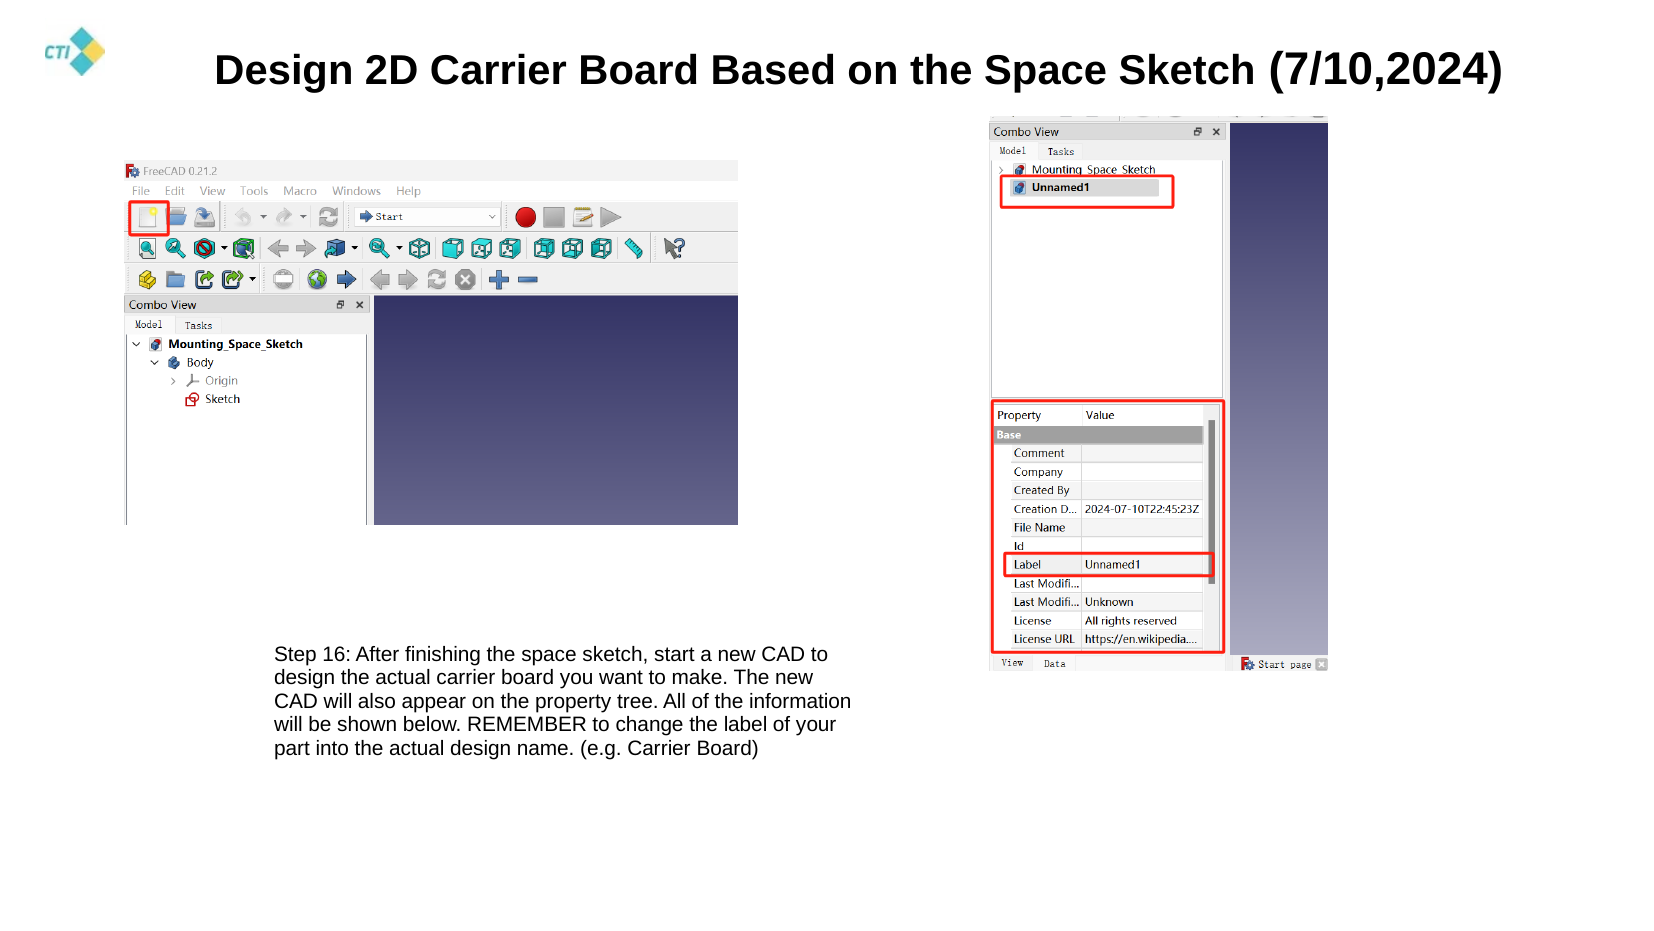

# Design 2D Carrier Board Based on the Space Sketch (7/10,2024)
New
New
Step 16: After finishing the space sketch, start a new CAD to design the actual carrier board you want to make. The new CAD will also appear on the property tree. All of the information will be shown below. REMEMBER to change the label of your part into the actual design name. (e.g. Carrier Board)